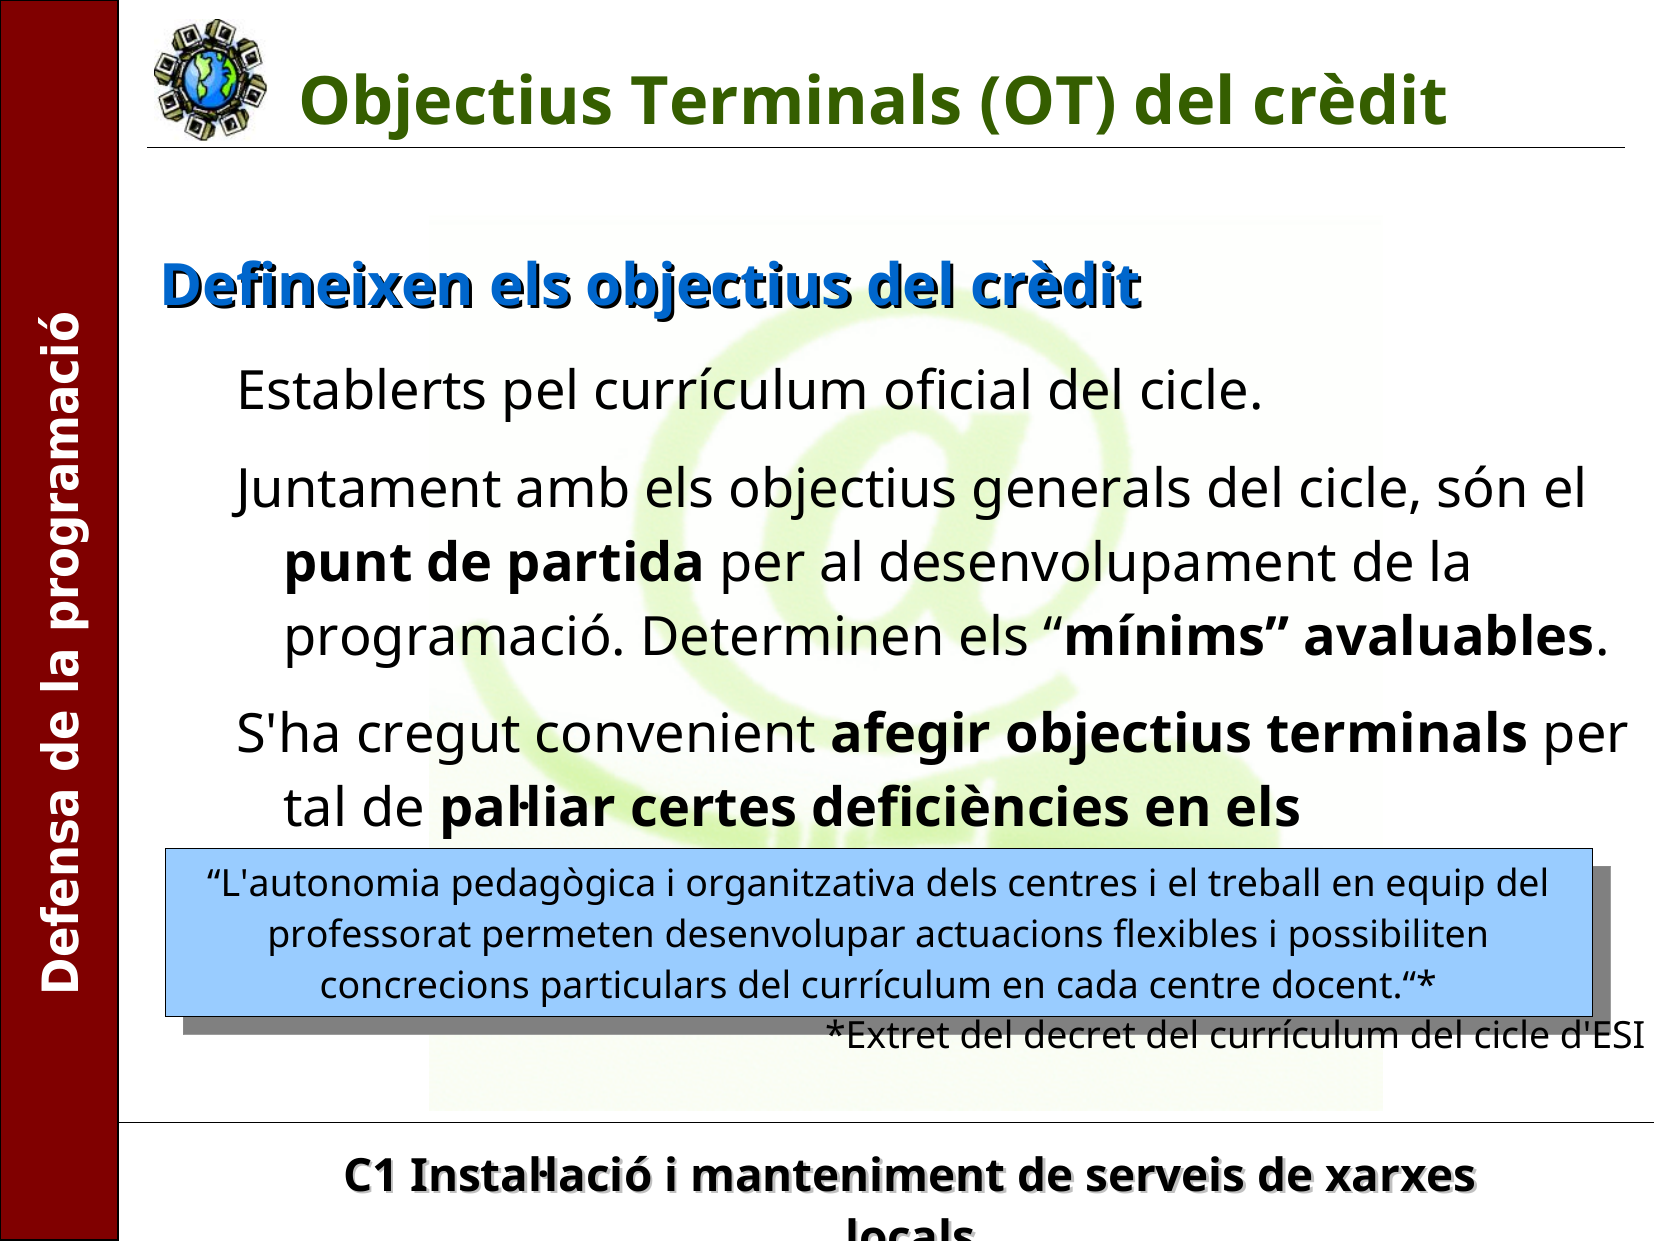

# Objectius Terminals (OT) del crèdit
Defineixen els objectius del crèdit
Establerts pel currículum oficial del cicle.
Juntament amb els objectius generals del cicle, són el punt de partida per al desenvolupament de la programació. Determinen els “mínims” avaluables.
S'ha cregut convenient afegir objectius terminals per tal de pal·liar certes deficiències en els coneixements previs dels alumnes (objectius aplicables a les primeres unitats didàctiques)
“L'autonomia pedagògica i organitzativa dels centres i el treball en equip del professorat permeten desenvolupar actuacions flexibles i possibiliten concrecions particulars del currículum en cada centre docent.“*
*Extret del decret del currículum del cicle d'ESI